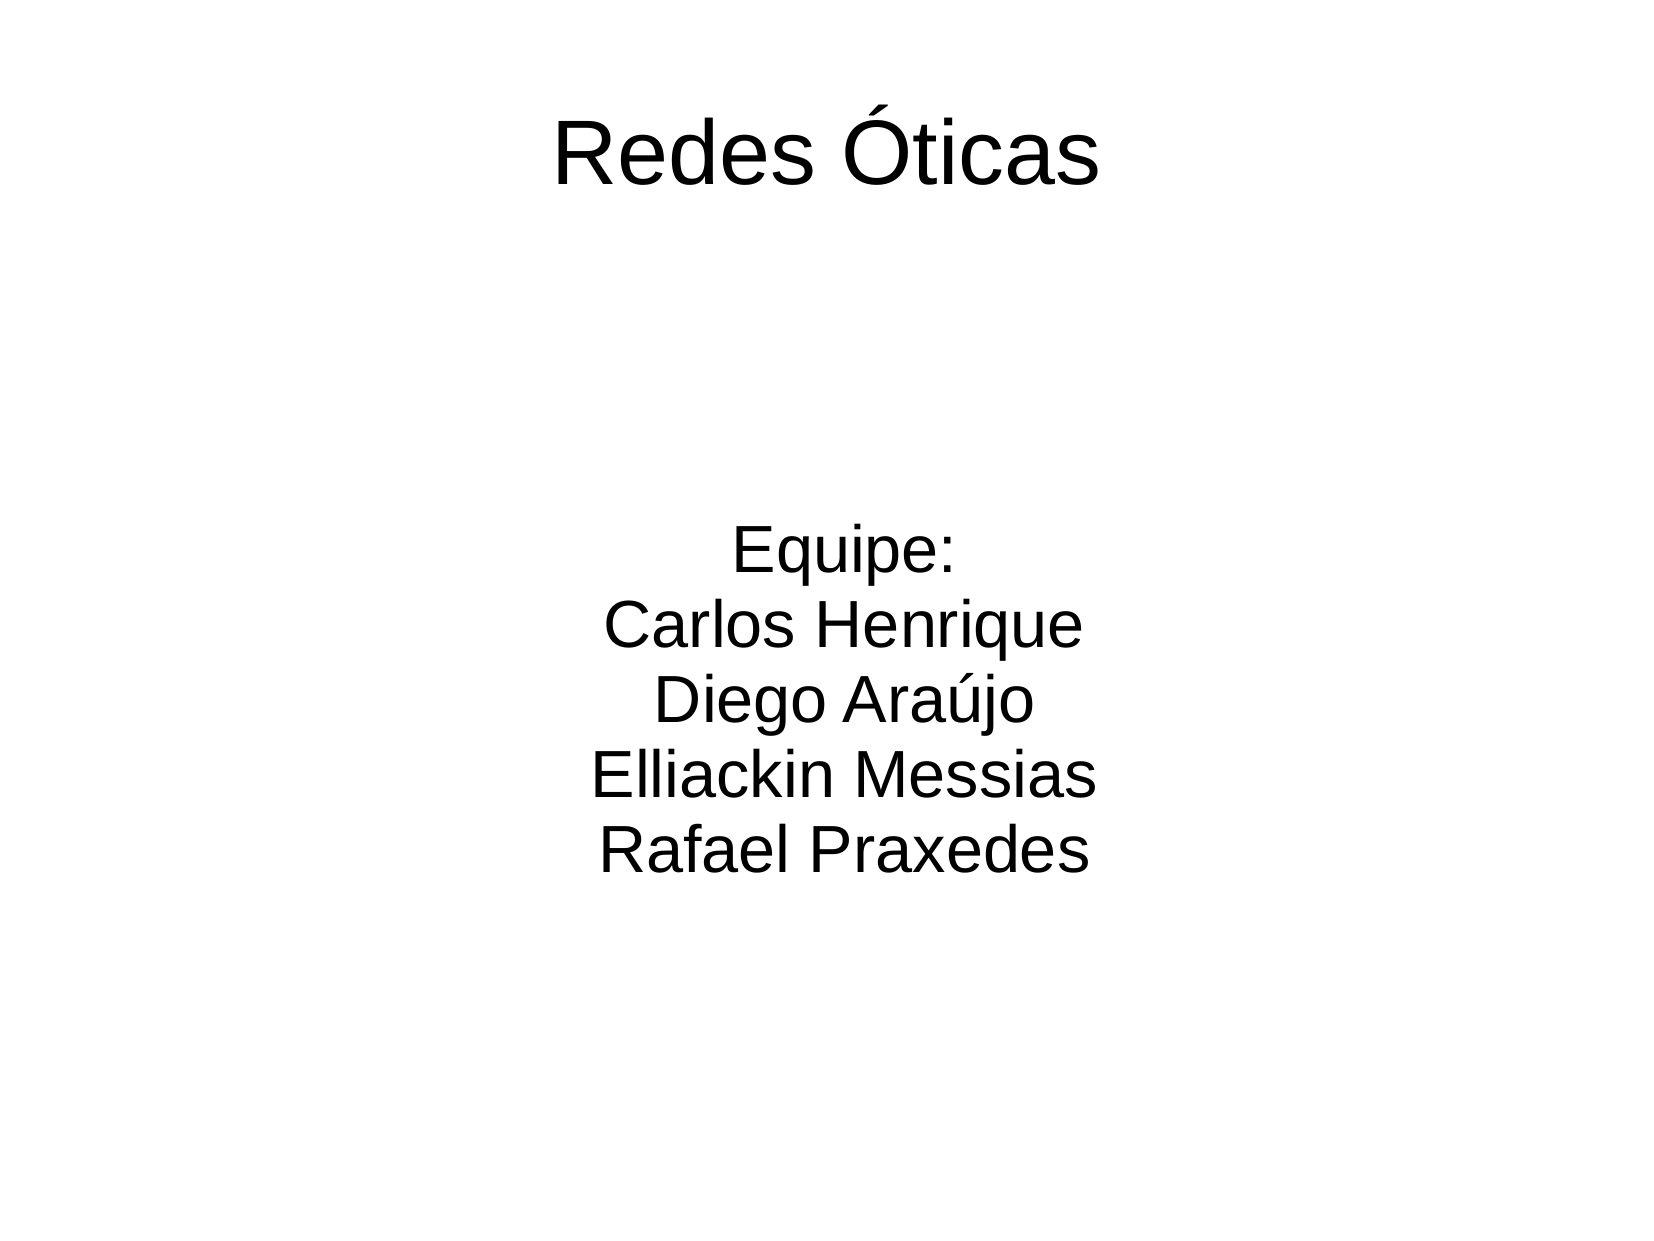

# Redes Óticas
Equipe:
Carlos Henrique
Diego Araújo
Elliackin Messias
Rafael Praxedes